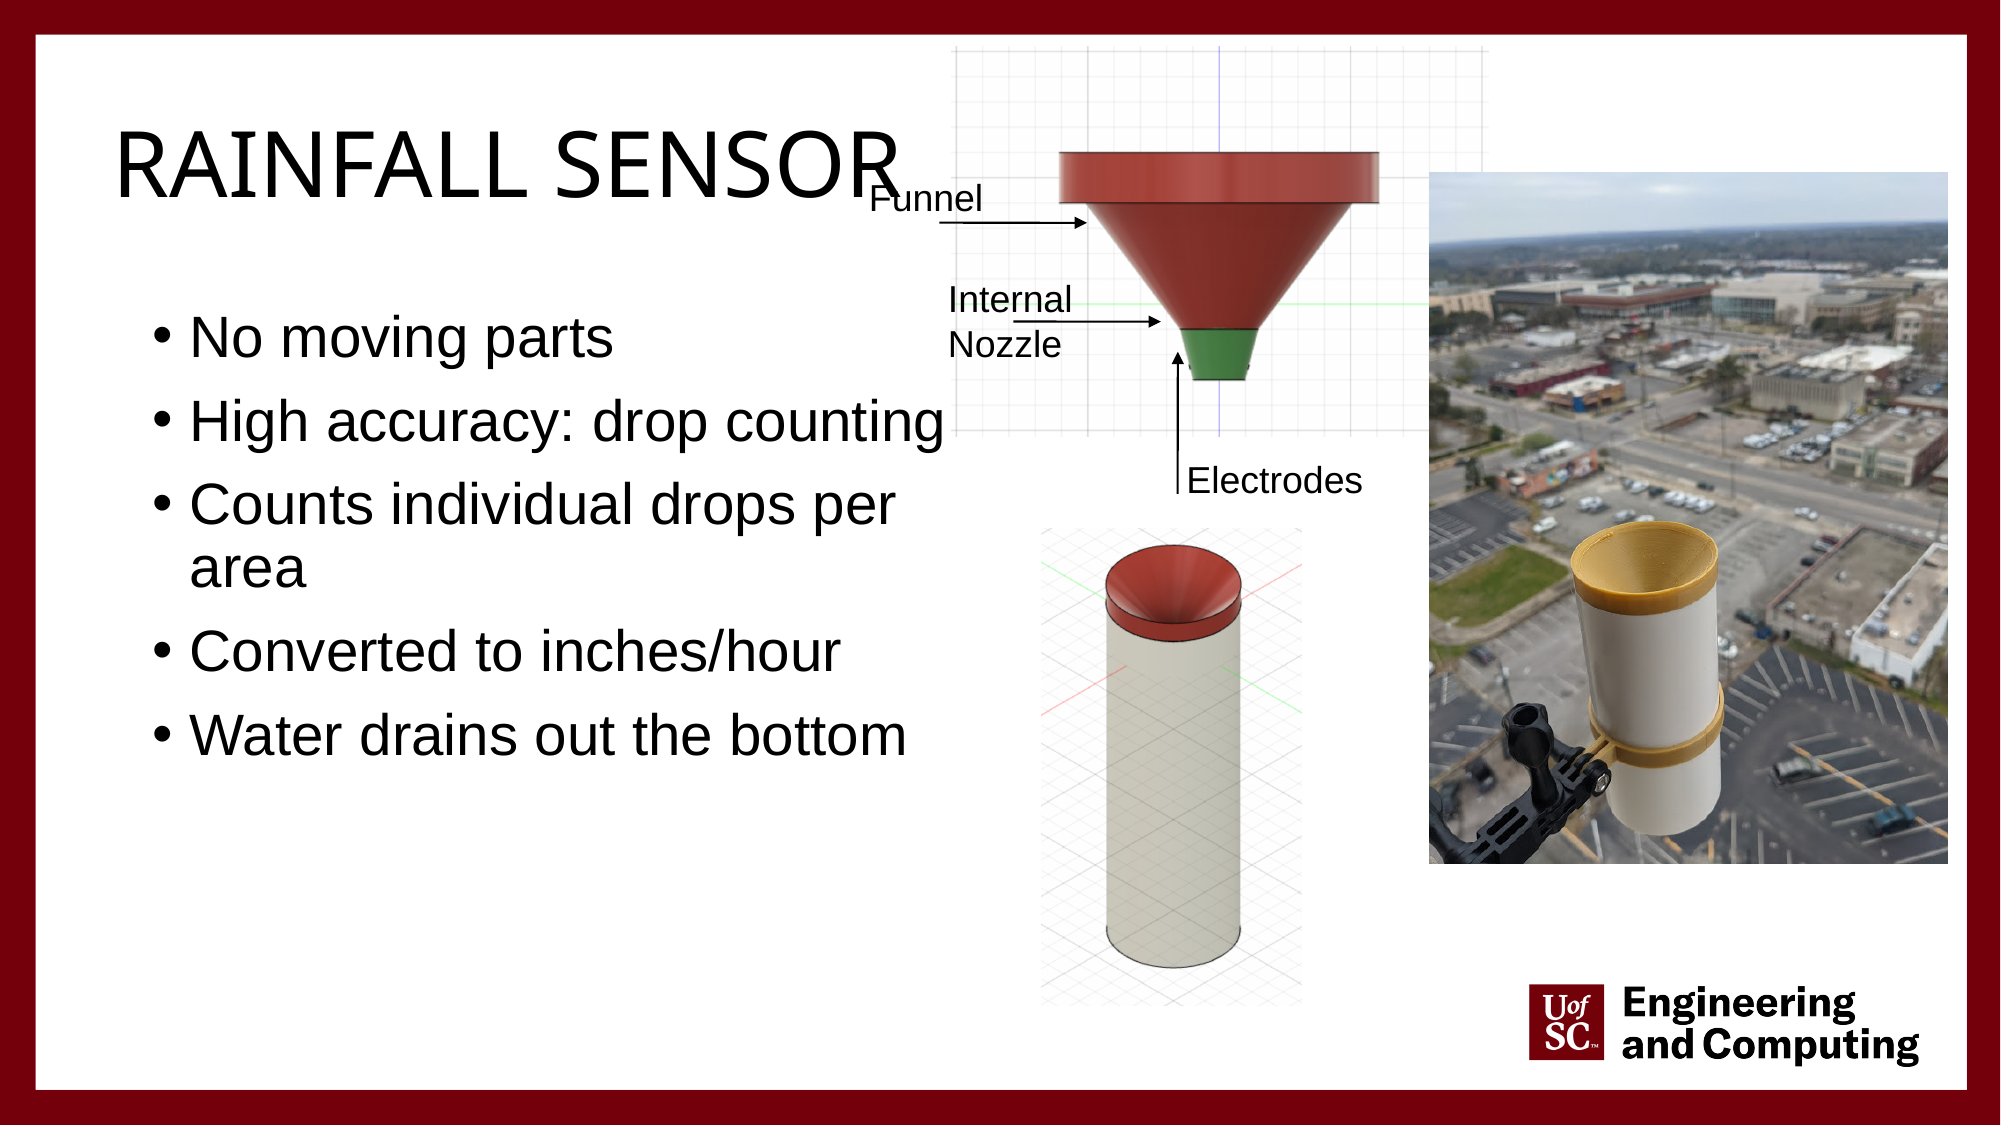

Funnel
Internal Nozzle
Electrodes
# Rainfall sensor
No moving parts
High accuracy: drop counting
Counts individual drops per area
Converted to inches/hour
Water drains out the bottom